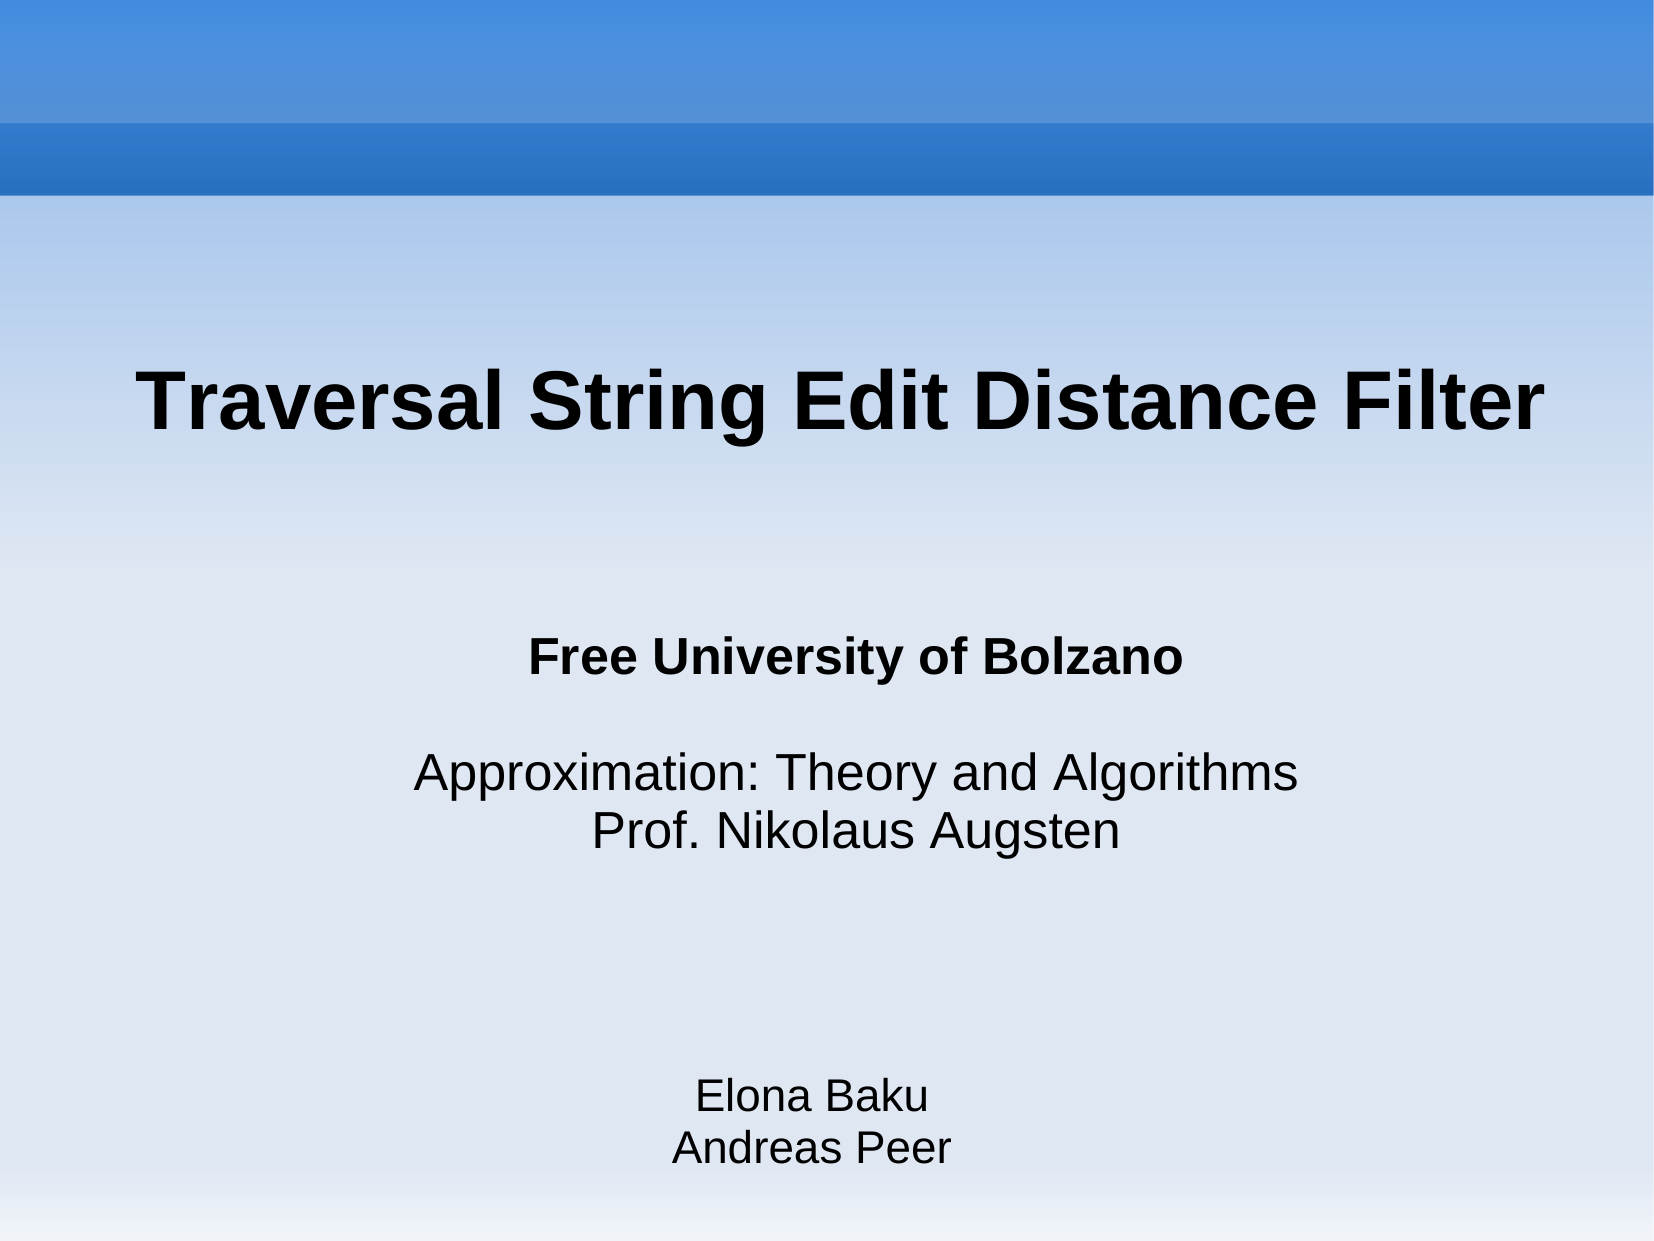

# Traversal String Edit Distance Filter
Free University of Bolzano
Approximation: Theory and Algorithms
Prof. Nikolaus Augsten
Elona Baku
Andreas Peer